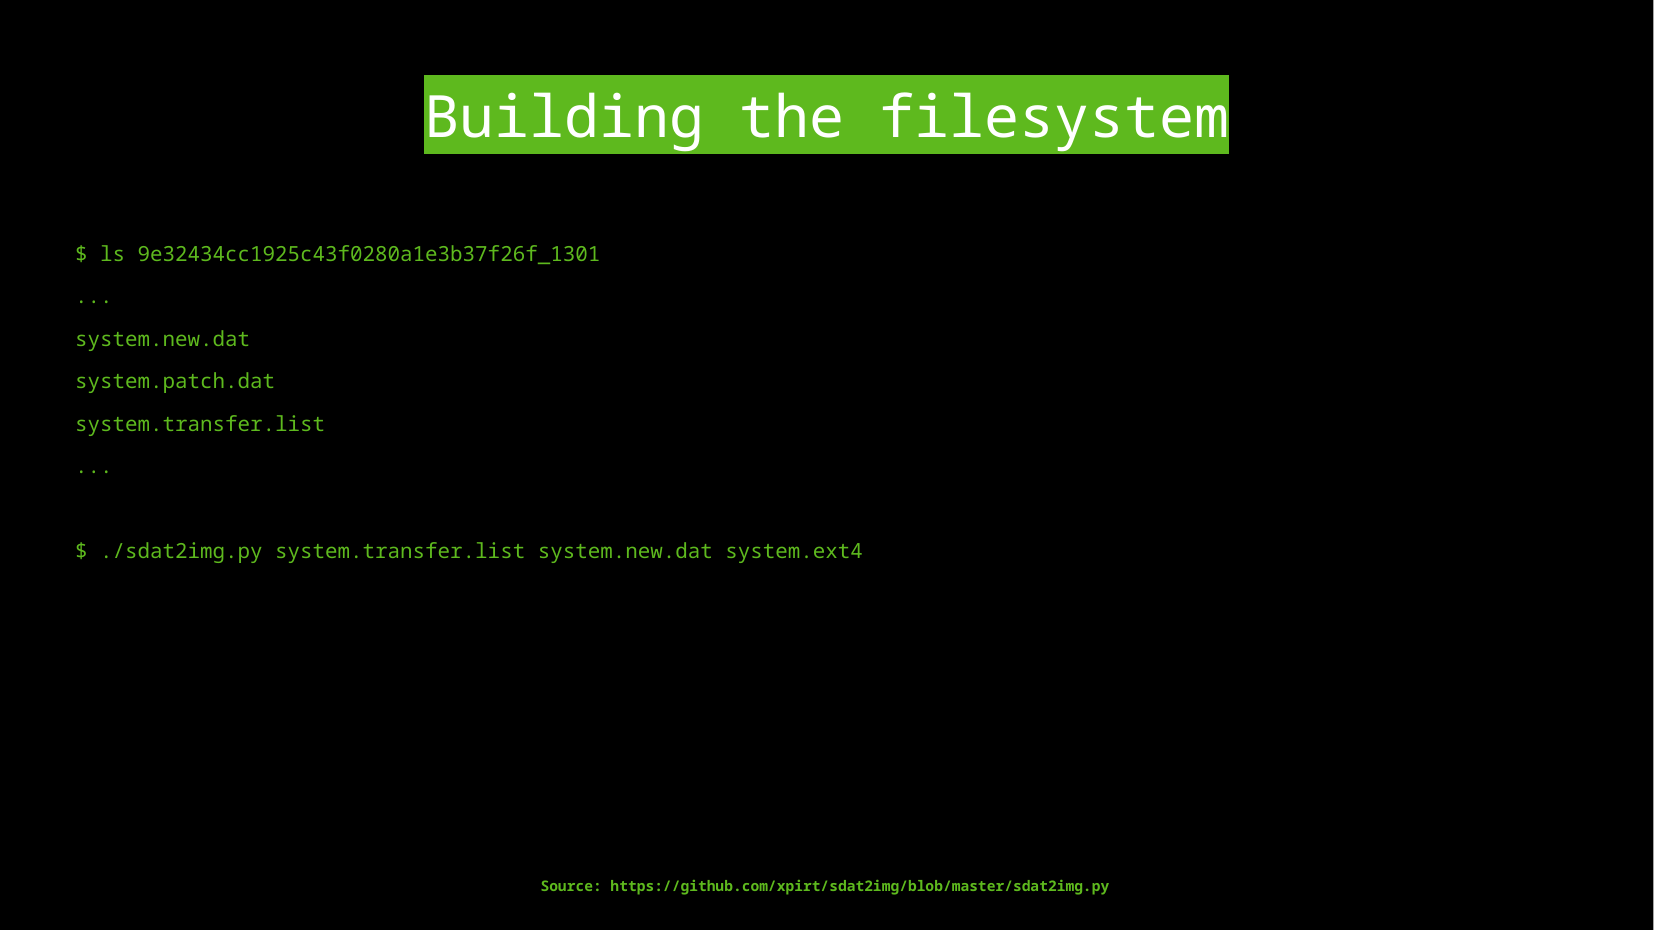

# Building the filesystem
$ ls 9e32434cc1925c43f0280a1e3b37f26f_1301
...
system.new.dat
system.patch.dat
system.transfer.list
...
$ ./sdat2img.py system.transfer.list system.new.dat system.ext4
Source: https://github.com/xpirt/sdat2img/blob/master/sdat2img.py